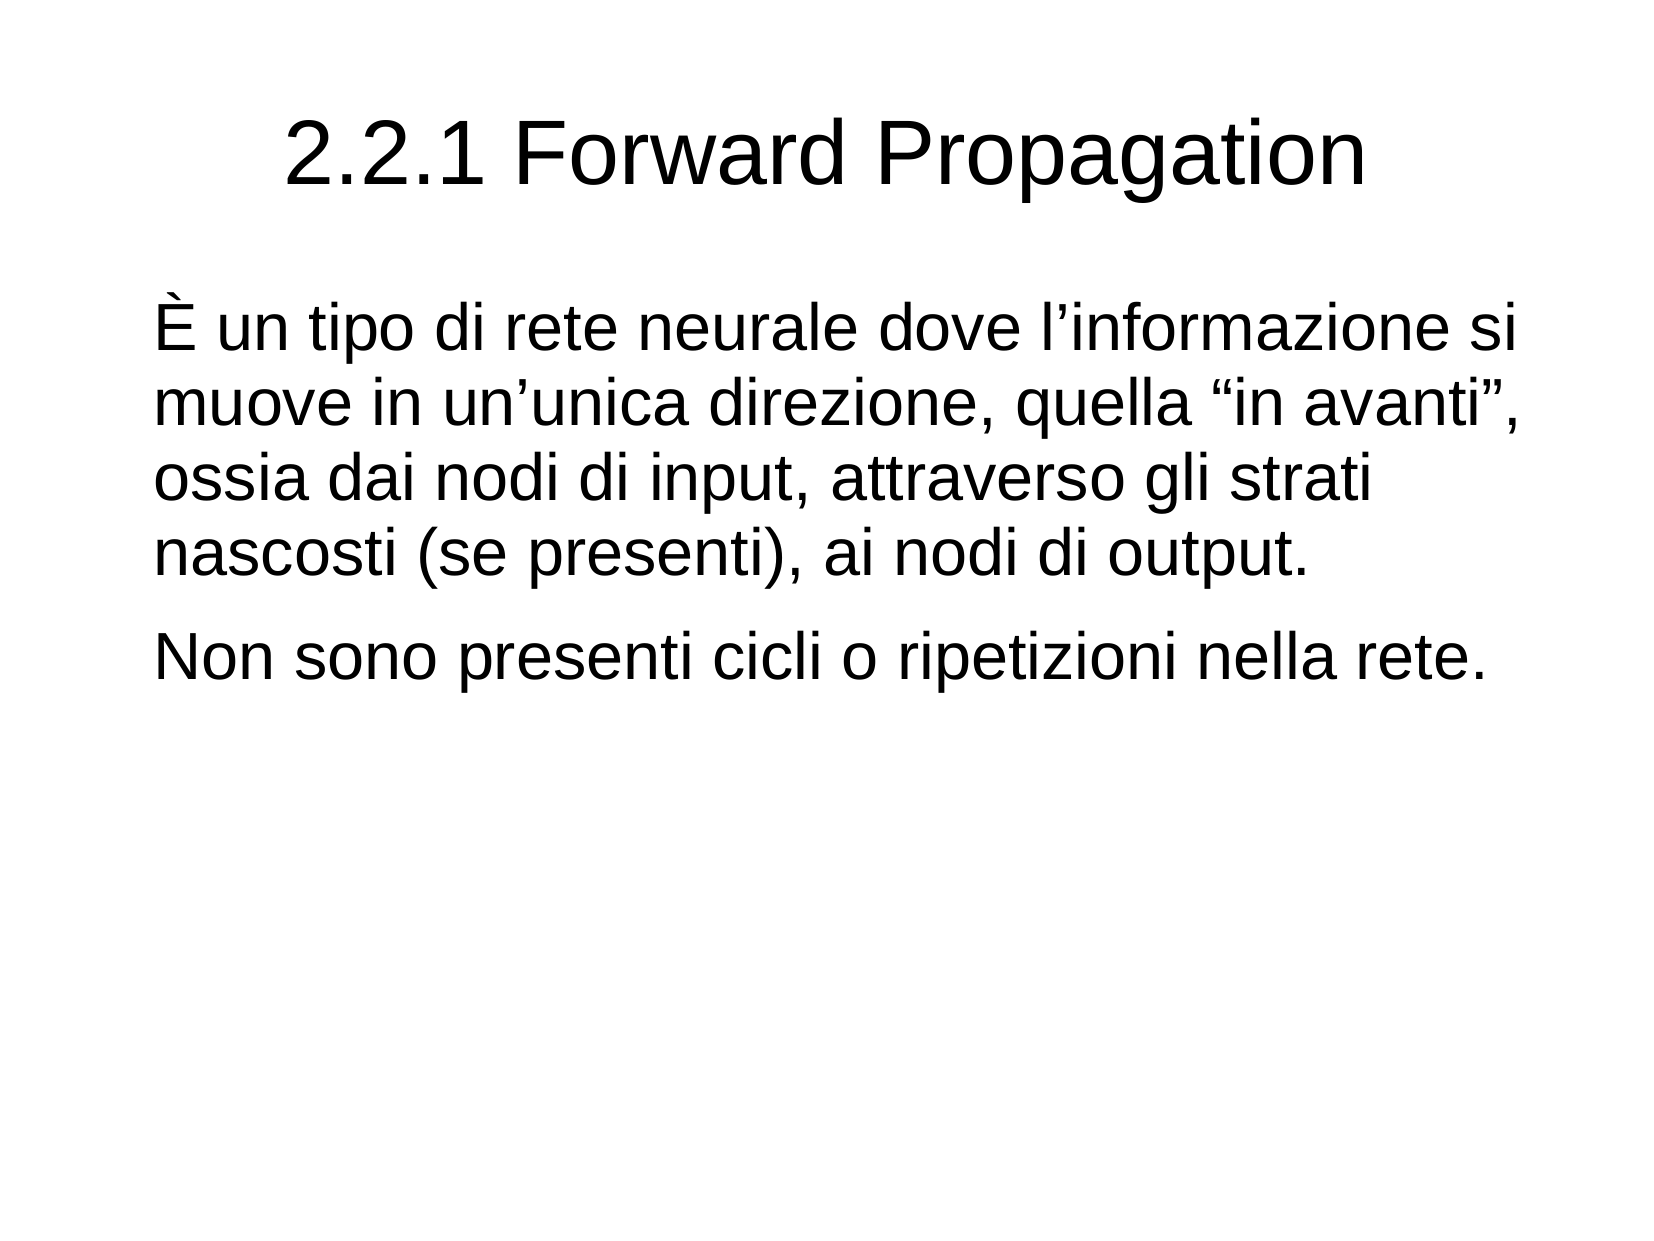

# 2.2.1 Forward Propagation
È un tipo di rete neurale dove l’informazione si muove in un’unica direzione, quella “in avanti”, ossia dai nodi di input, attraverso gli strati nascosti (se presenti), ai nodi di output.
Non sono presenti cicli o ripetizioni nella rete.